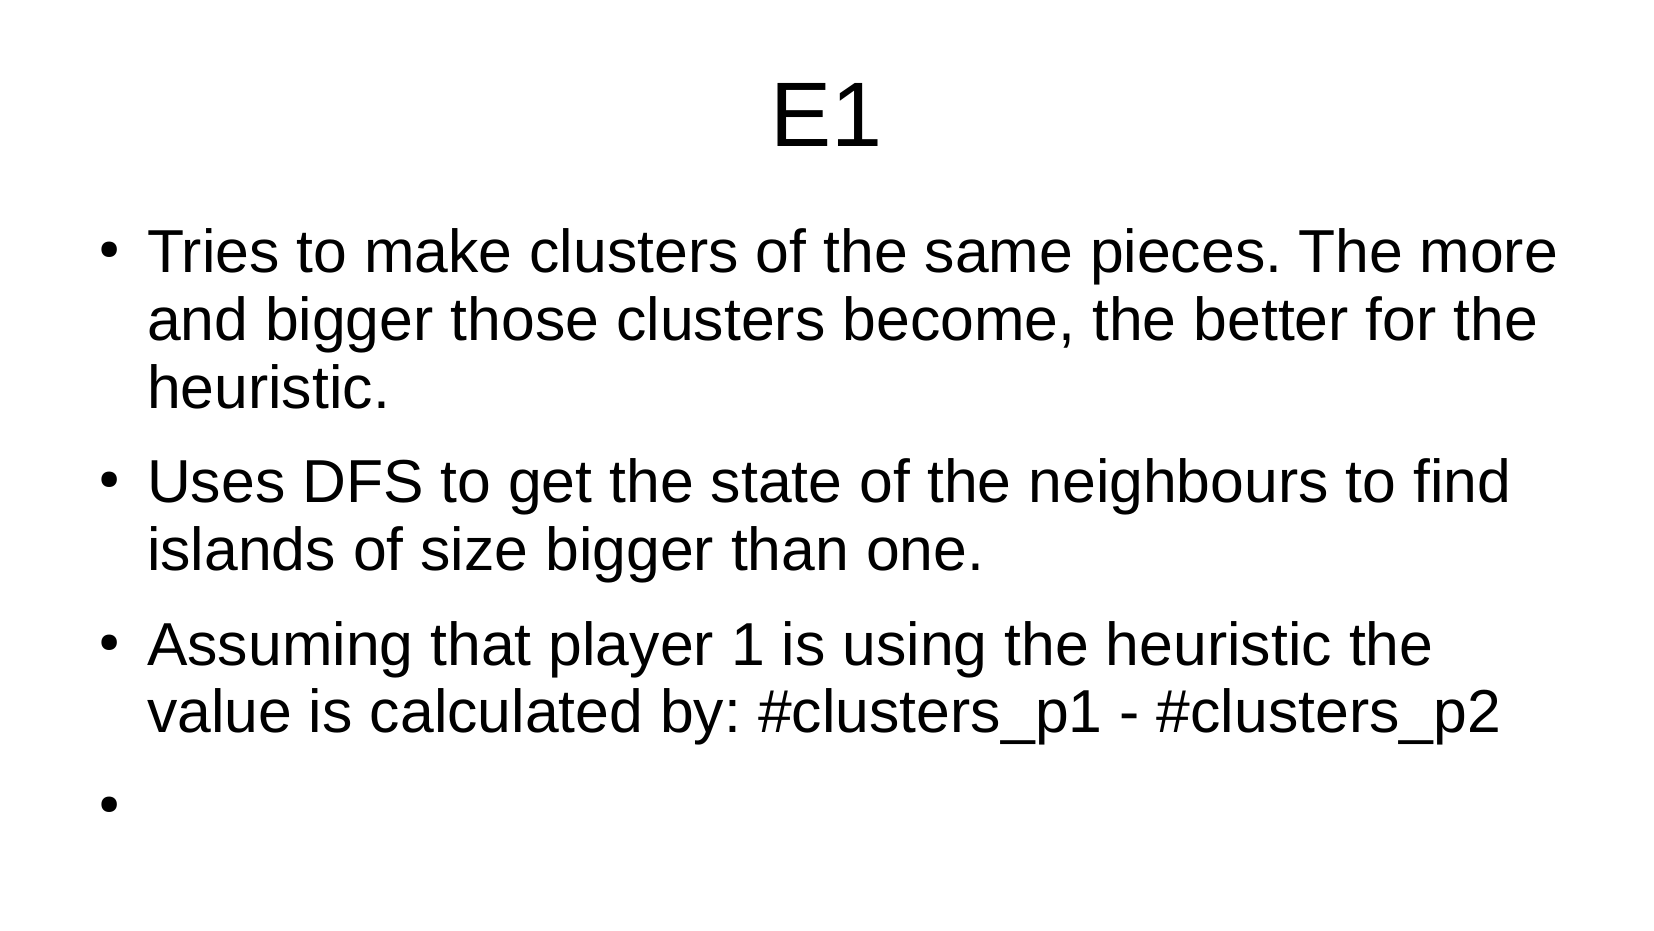

# E1
Tries to make clusters of the same pieces. The more and bigger those clusters become, the better for the heuristic.
Uses DFS to get the state of the neighbours to find islands of size bigger than one.
Assuming that player 1 is using the heuristic the value is calculated by: #clusters_p1 - #clusters_p2